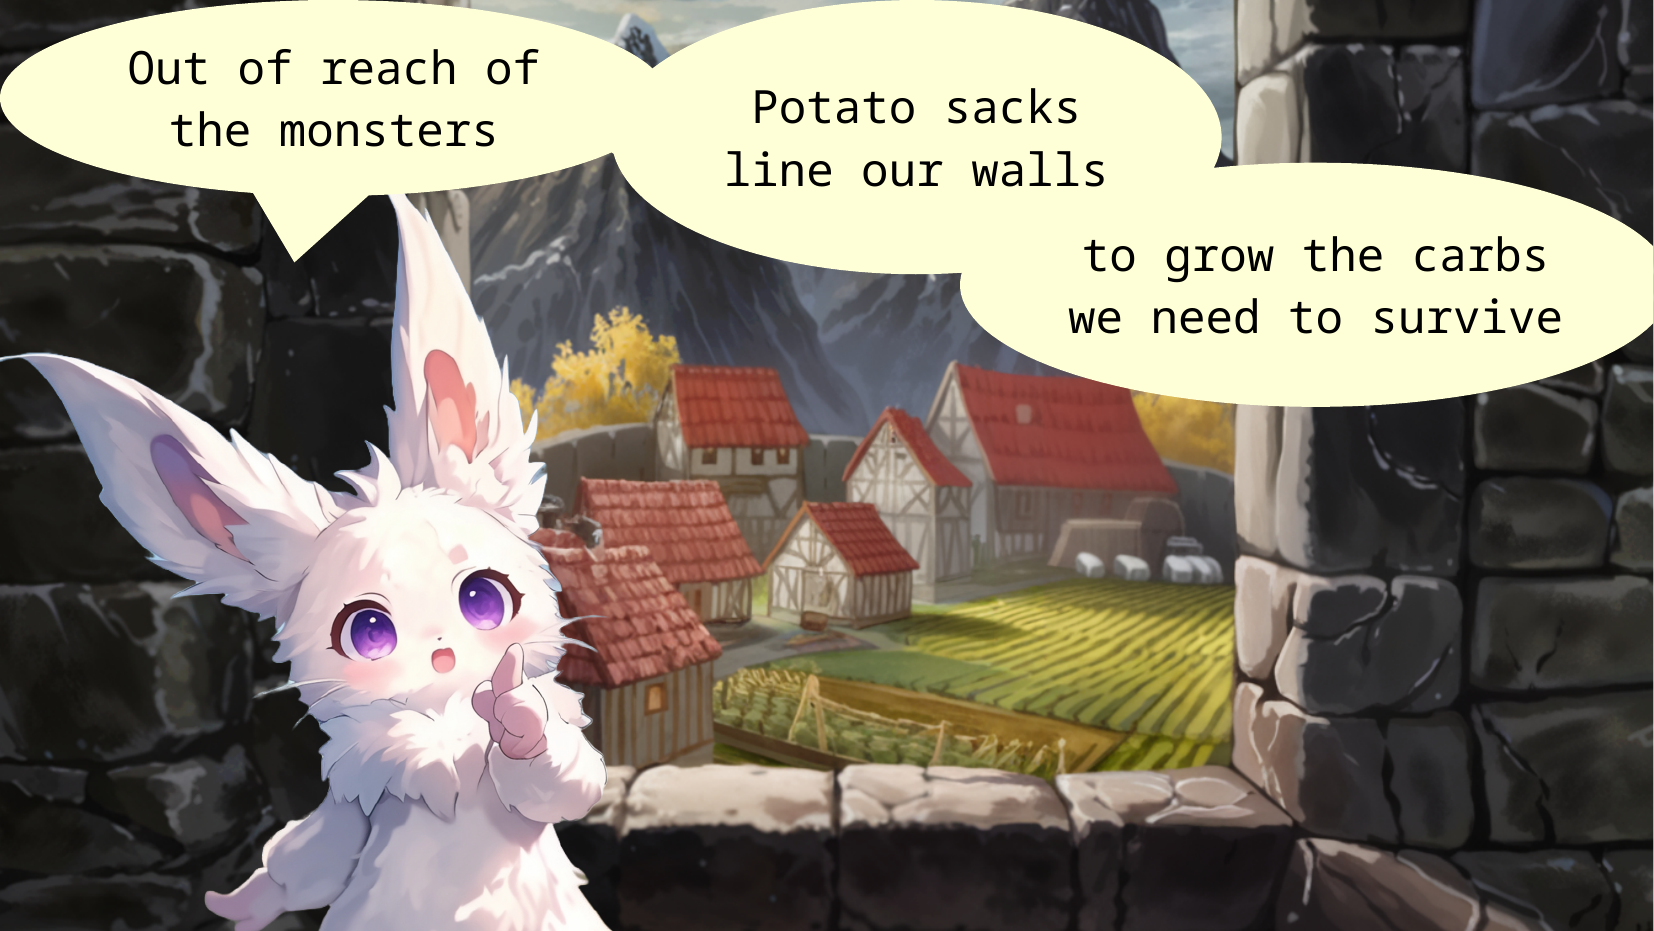

Out of reach of the monsters
Potato sacks line our walls
to grow the carbs we need to survive